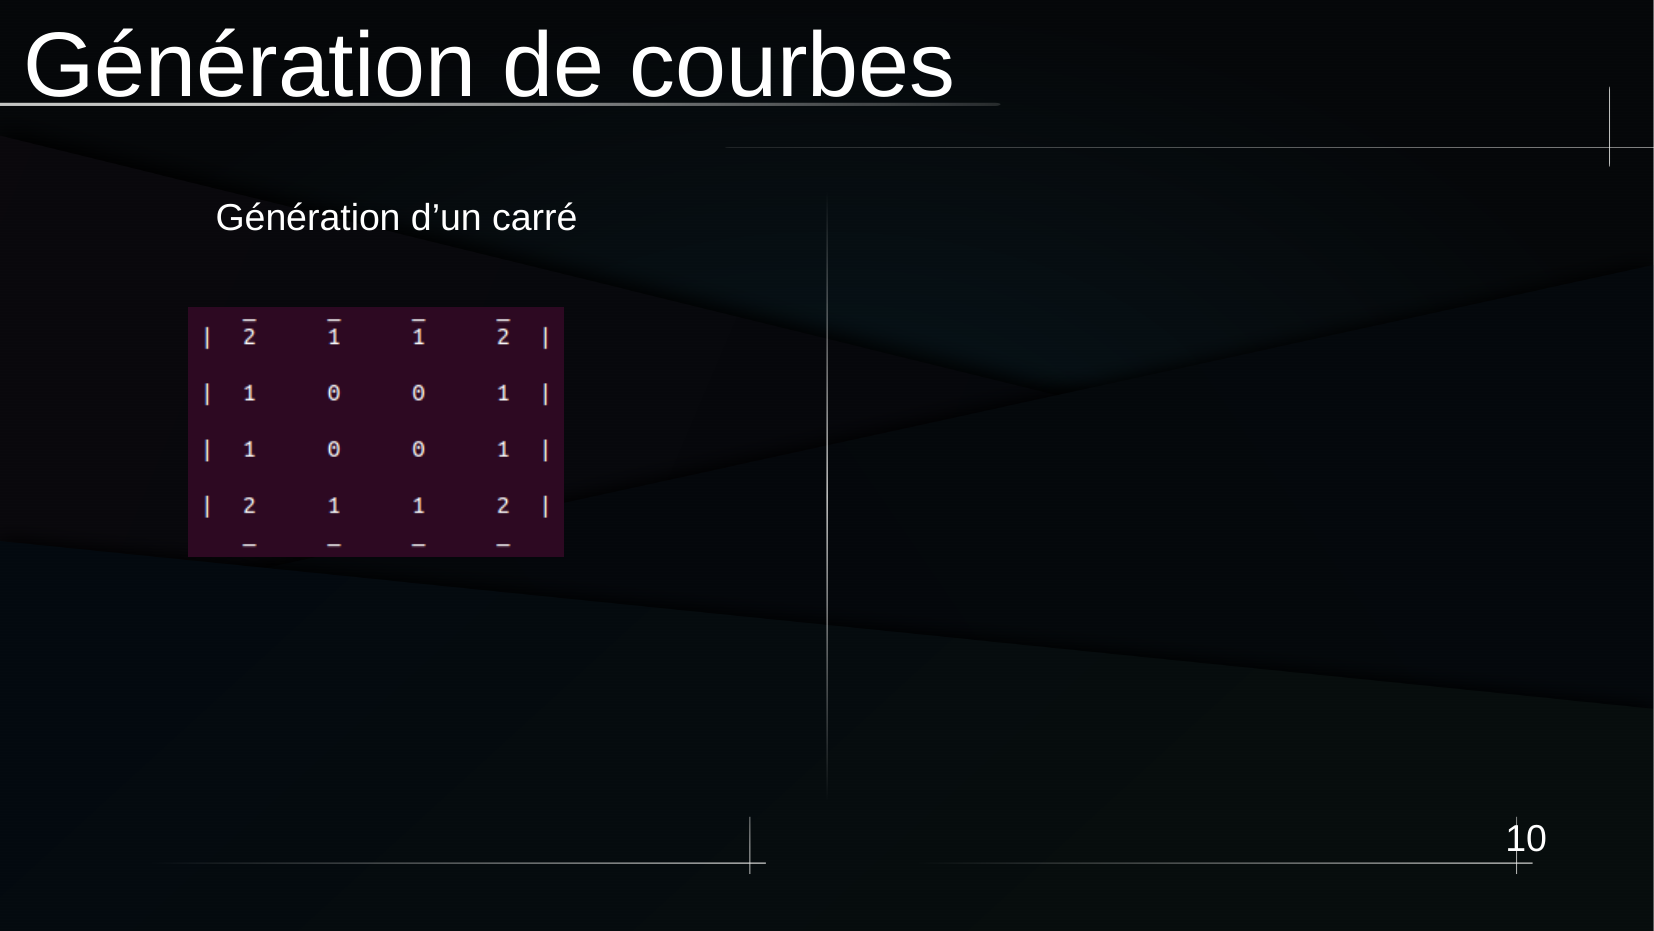

# Génération de courbes
Génération d’un carré